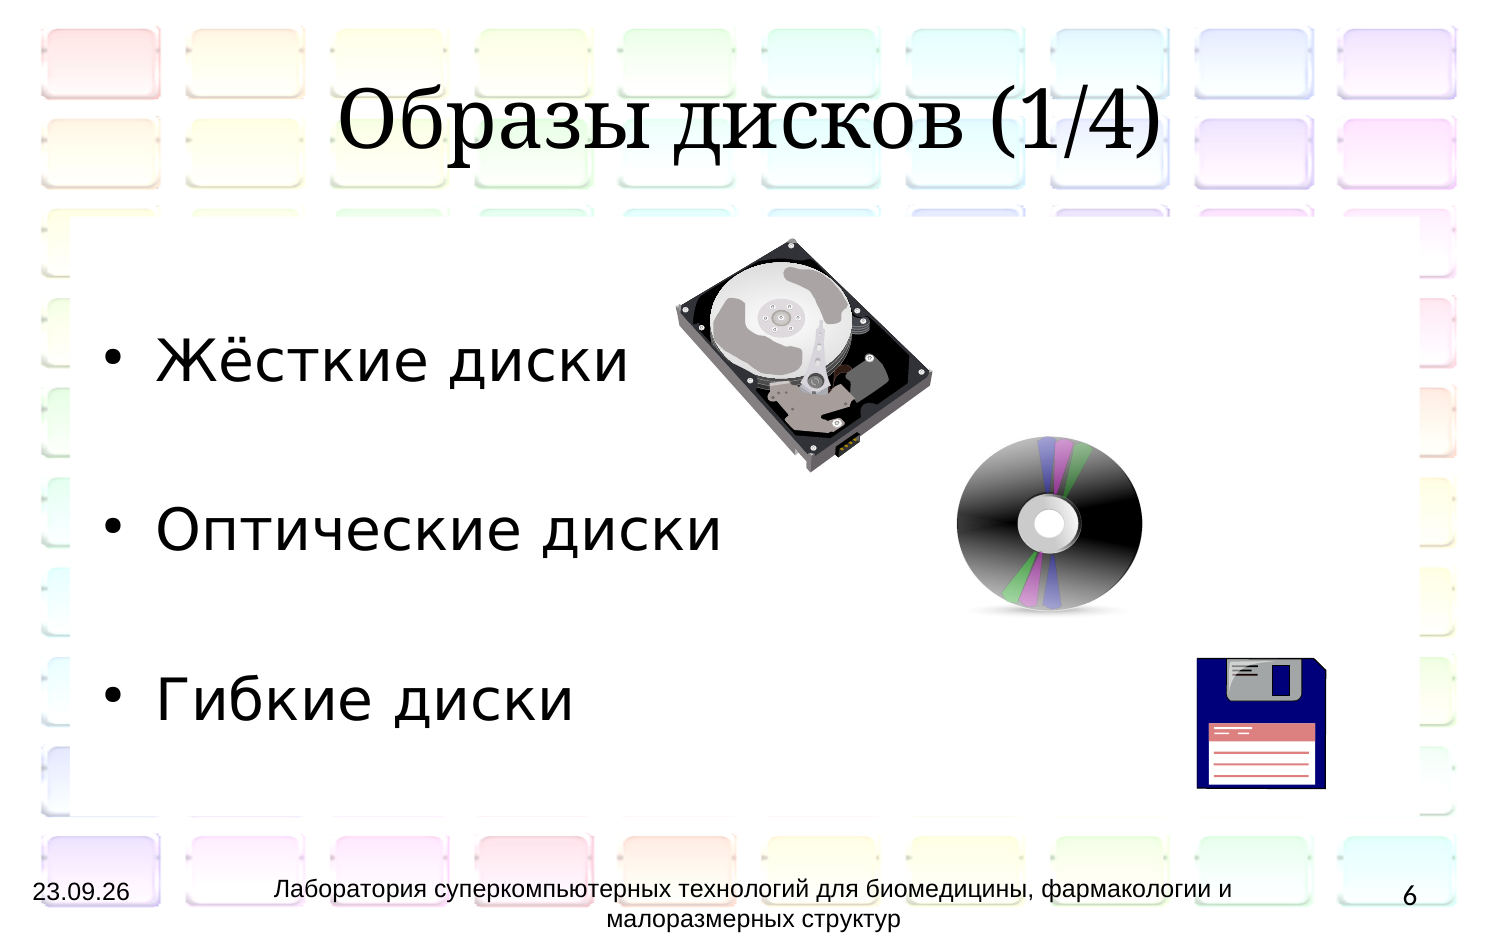

# Образы дисков (1/4)
Жёсткие диски
Оптические диски
Гибкие диски
Лаборатория суперкомпьютерных технологий для биомедицины, фармакологии и малоразмерных структур